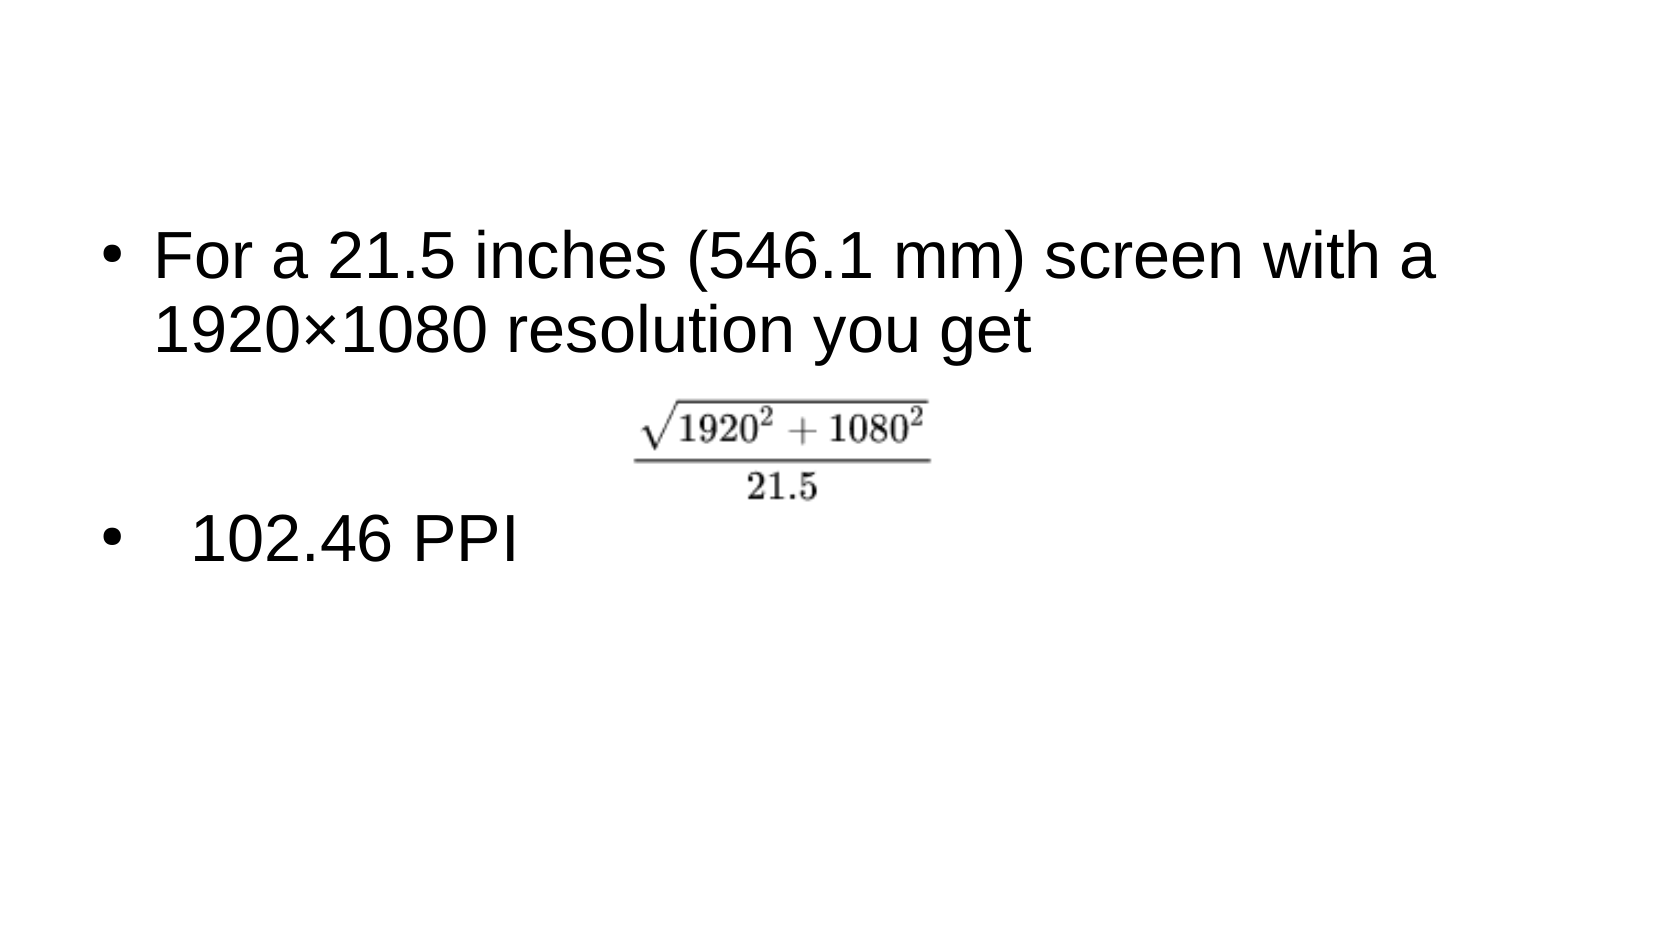

#
For a 21.5 inches (546.1 mm) screen with a 1920×1080 resolution you get
 102.46 PPI